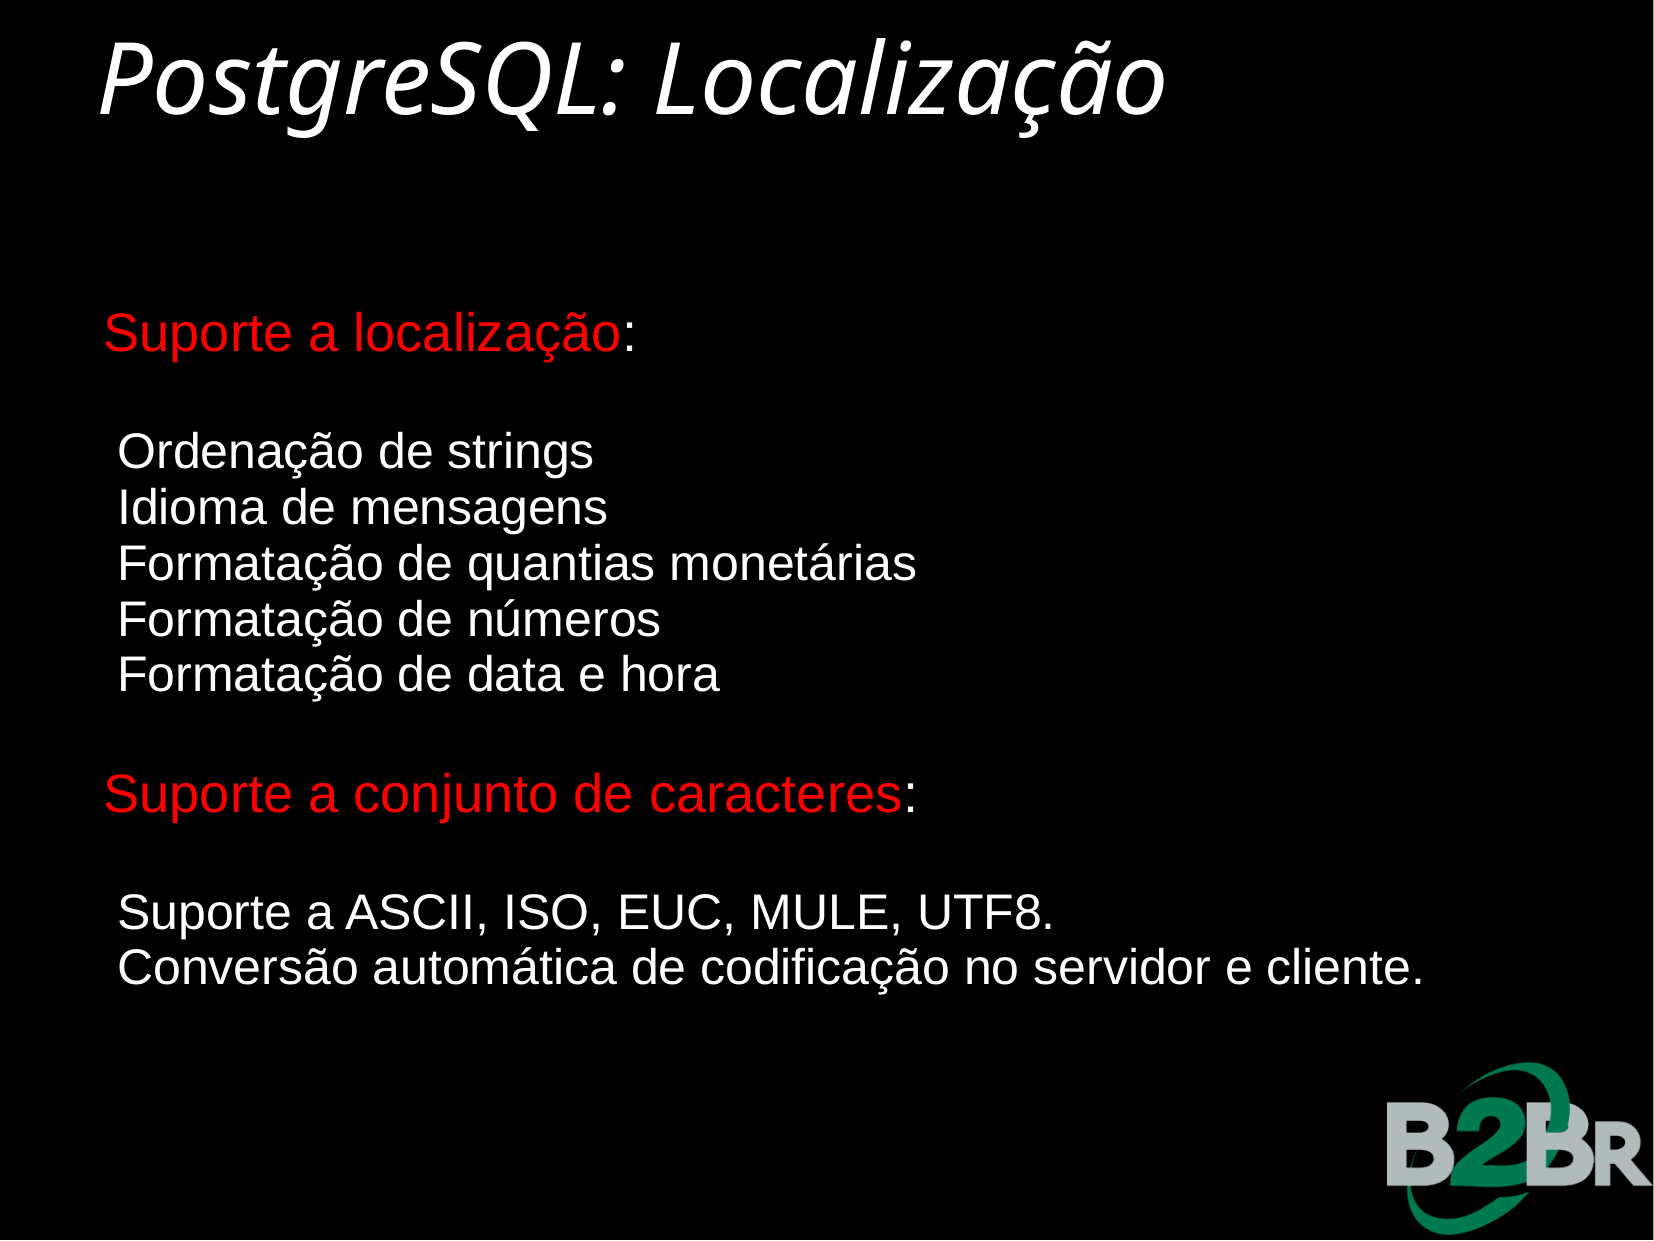

PostgreSQL: Localização
Suporte a localização:
 Ordenação de strings
 Idioma de mensagens
 Formatação de quantias monetárias
 Formatação de números
 Formatação de data e hora
Suporte a conjunto de caracteres:
 Suporte a ASCII, ISO, EUC, MULE, UTF8.
 Conversão automática de codificação no servidor e cliente.